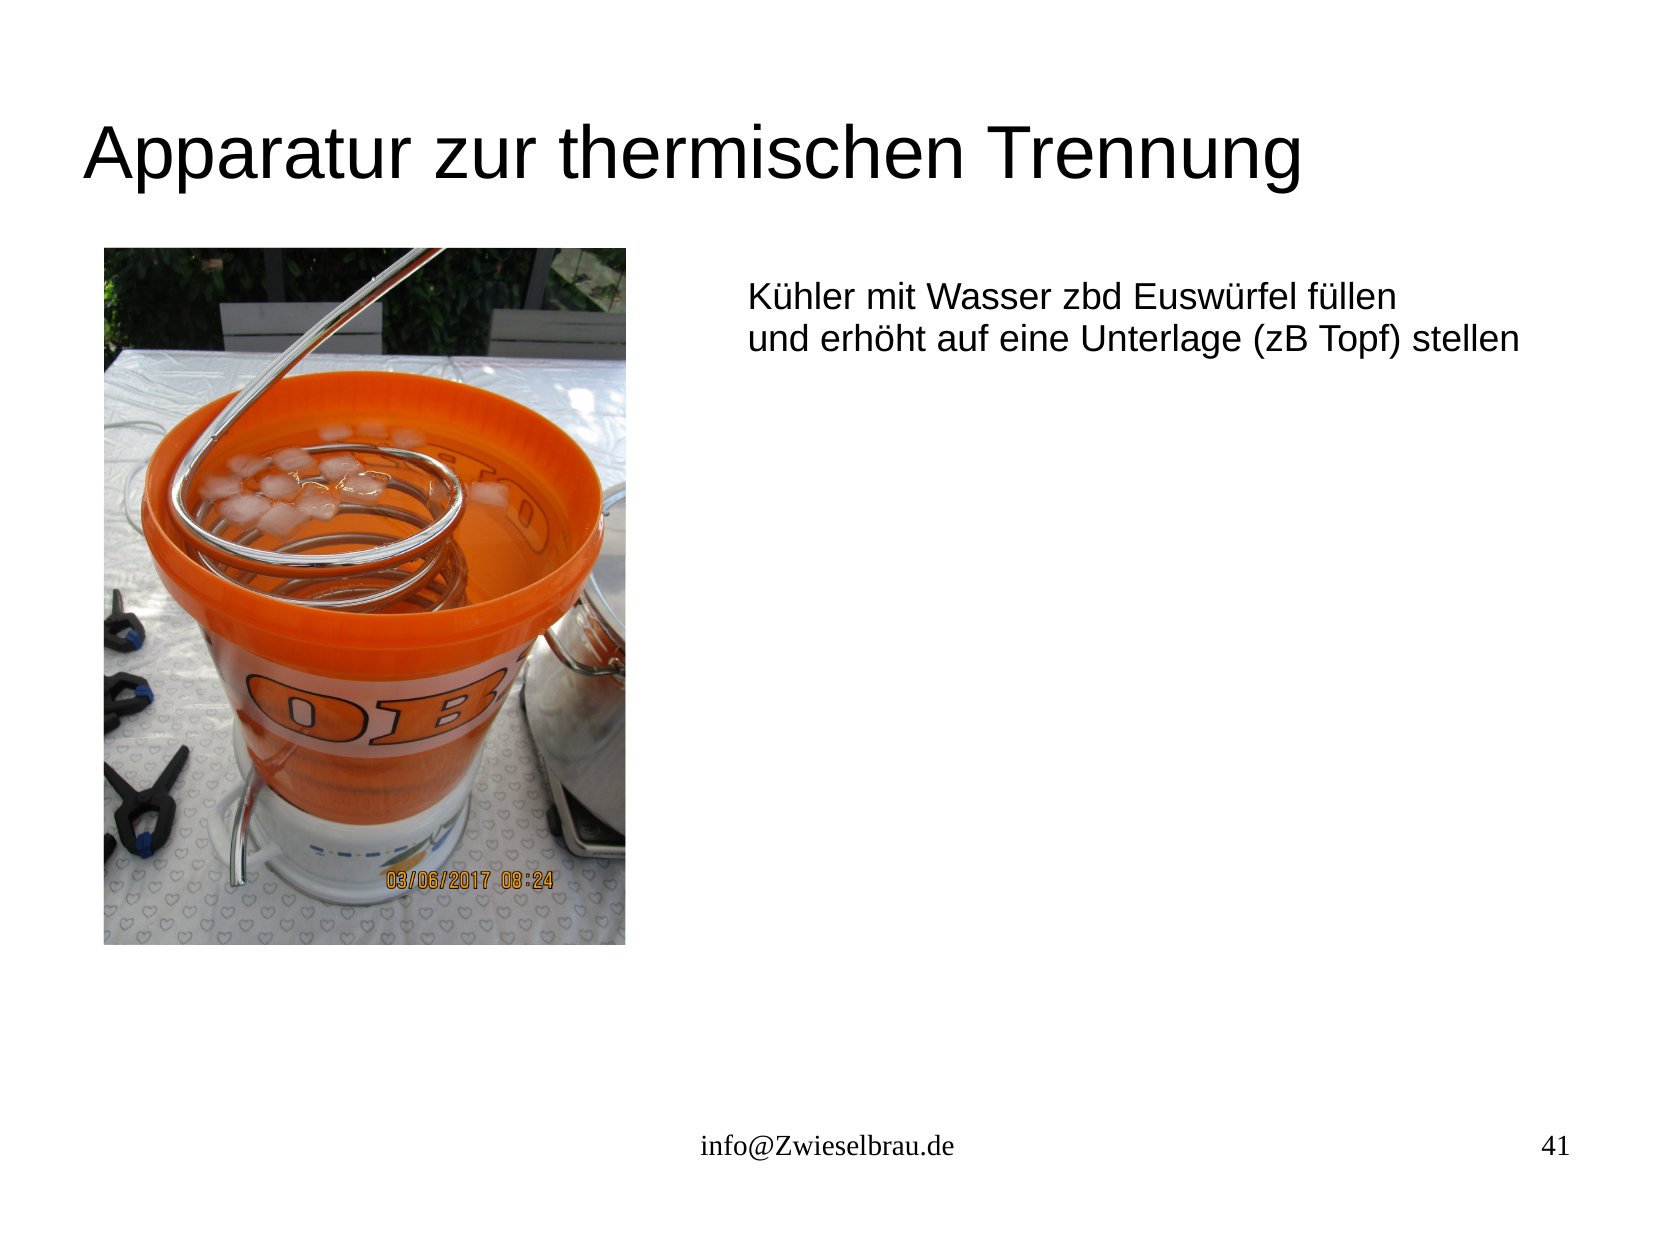

# Apparatur zur thermischen Trennung
Kühler mit Wasser zbd Euswürfel füllen
und erhöht auf eine Unterlage (zB Topf) stellen
info@Zwieselbrau.de
41